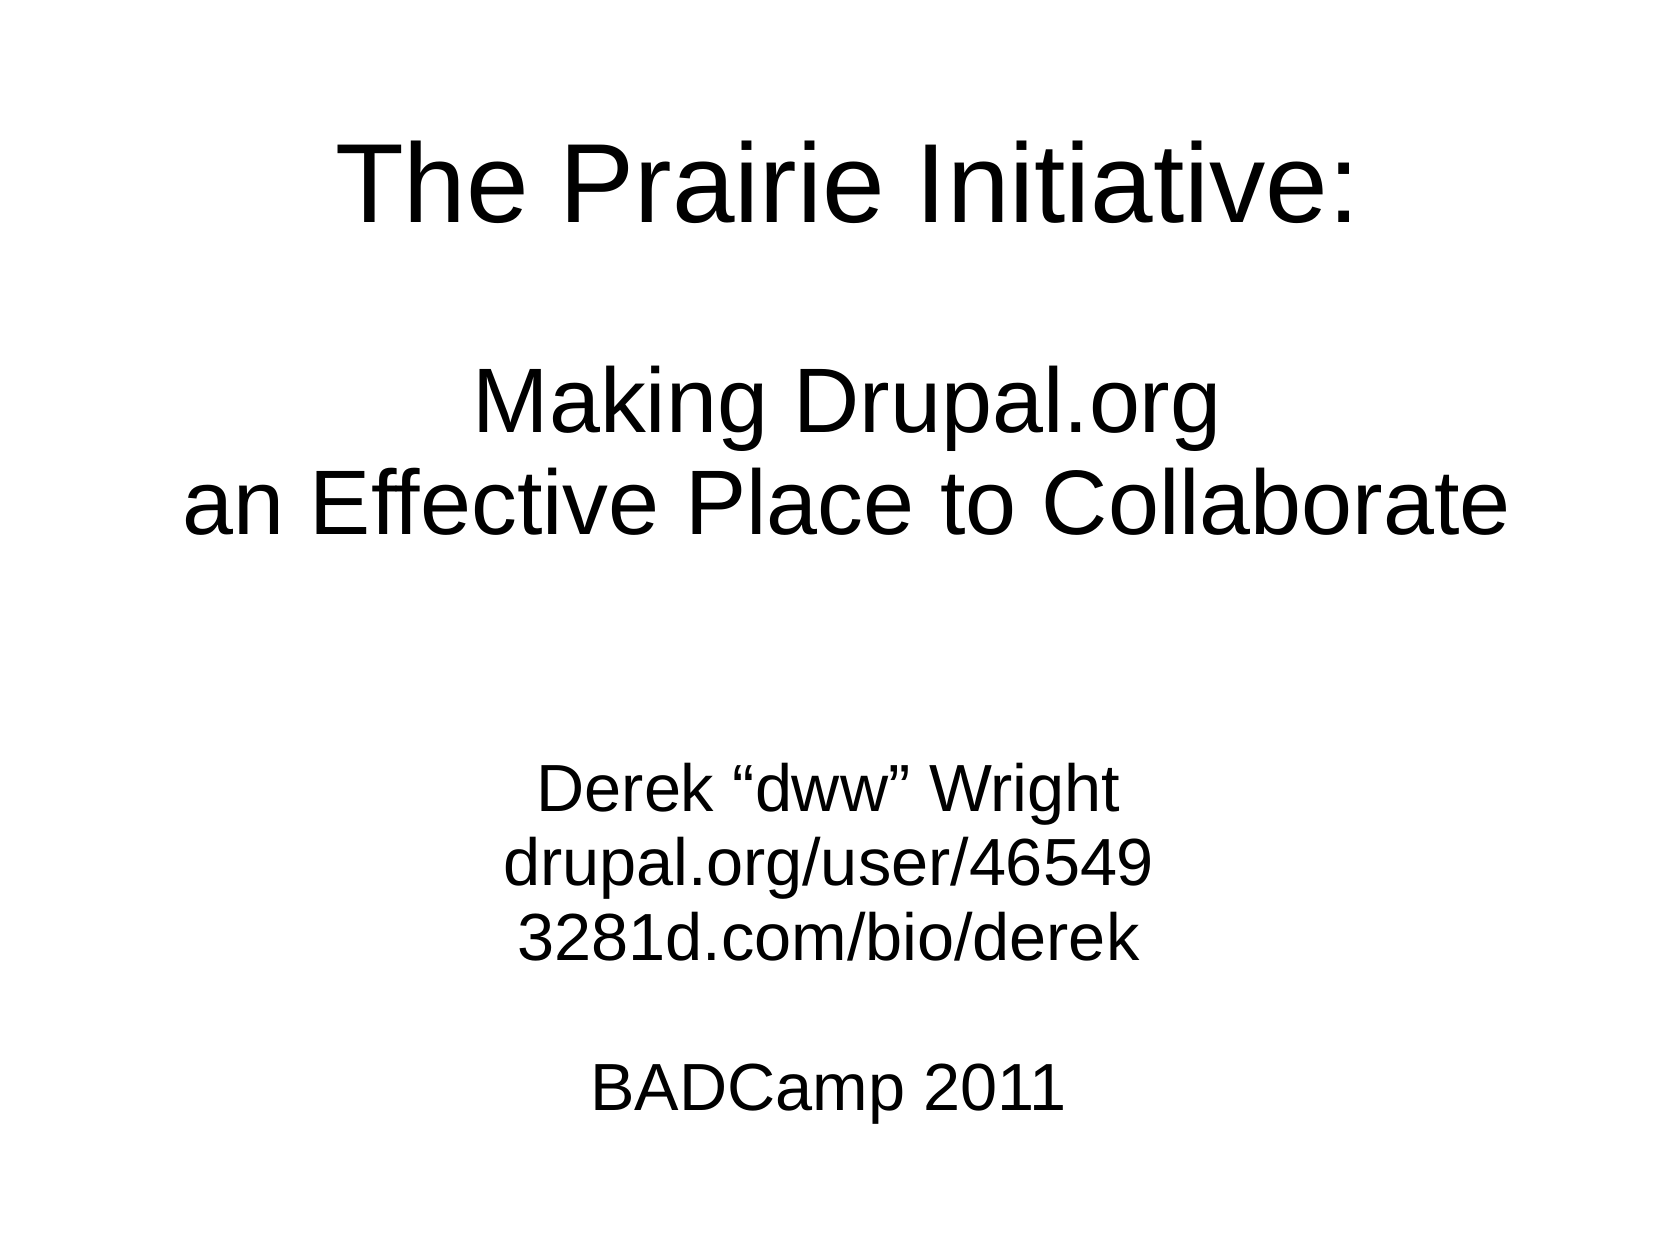

# The Prairie Initiative: Making Drupal.org an Effective Place to Collaborate
Derek “dww” Wright
drupal.org/user/46549
3281d.com/bio/derek
BADCamp 2011